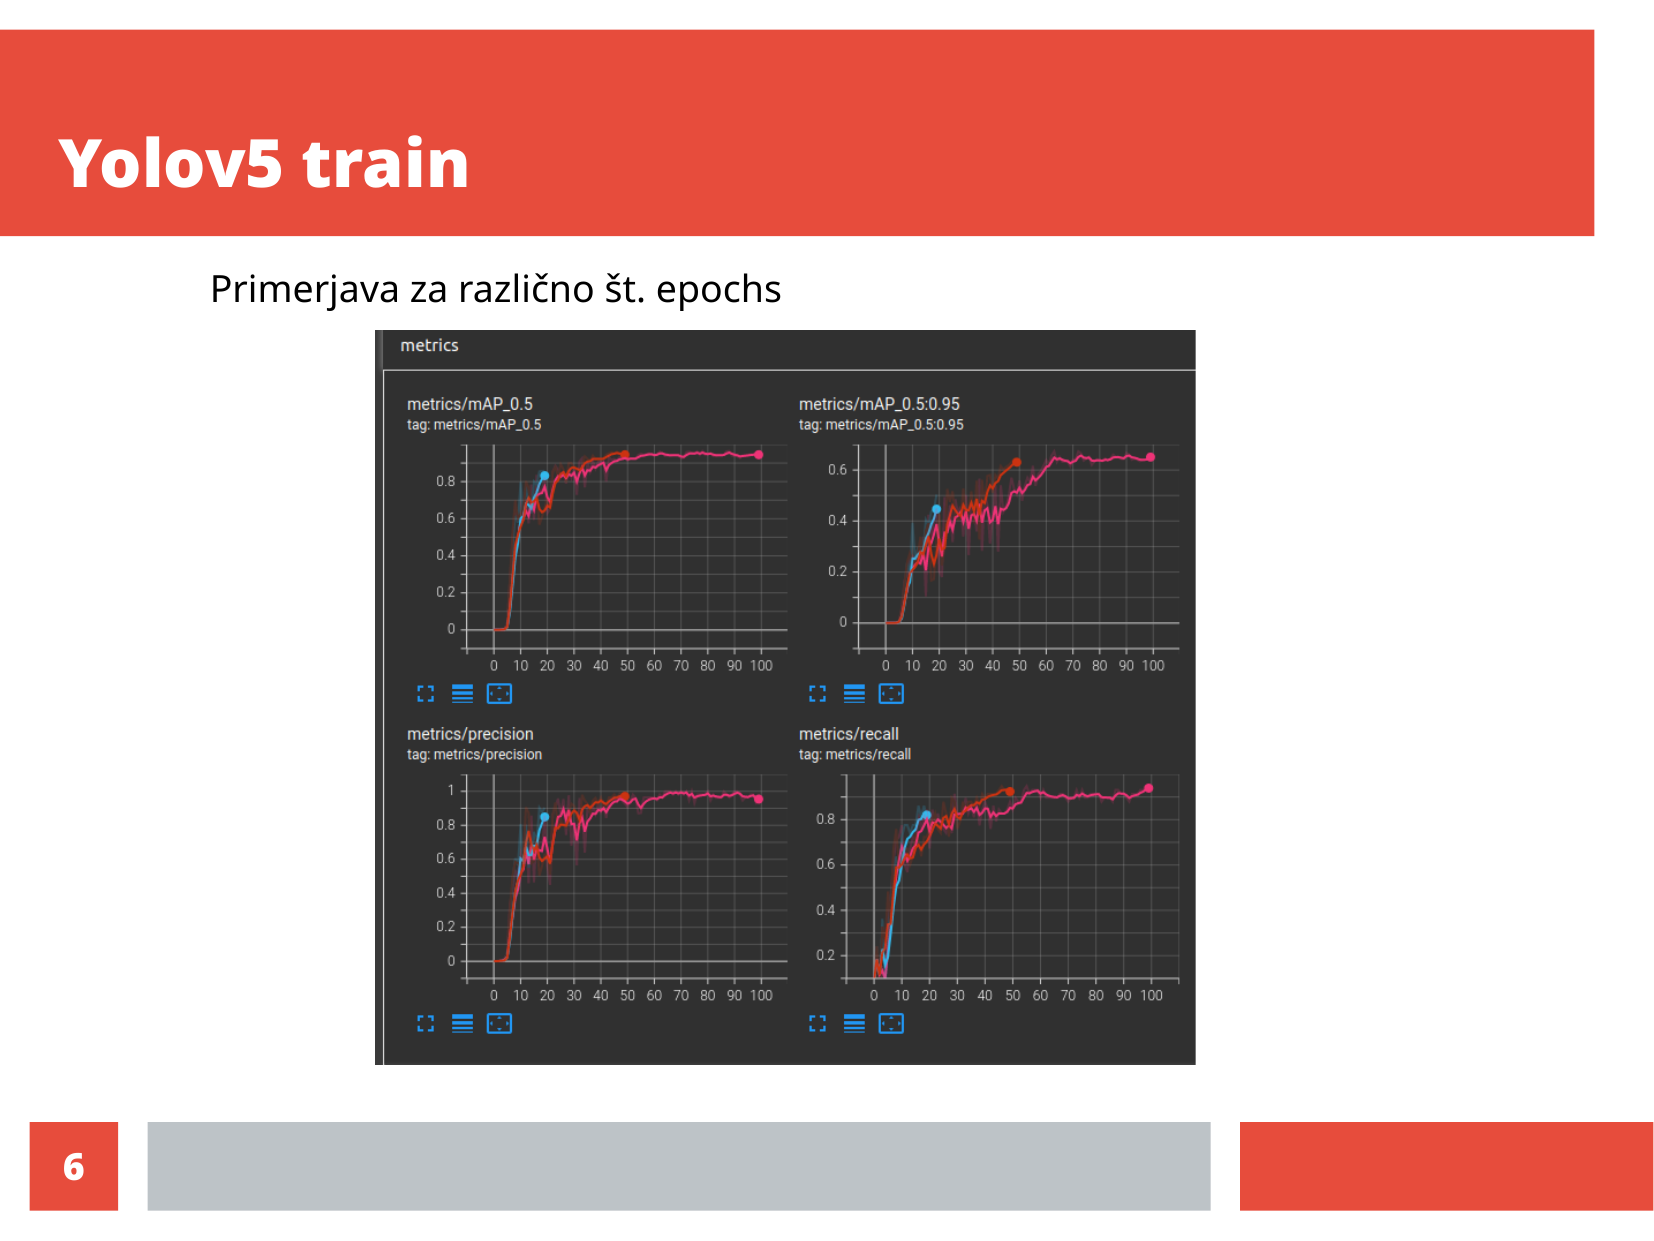

# Yolov5 train
Primerjava za različno št. epochs
6